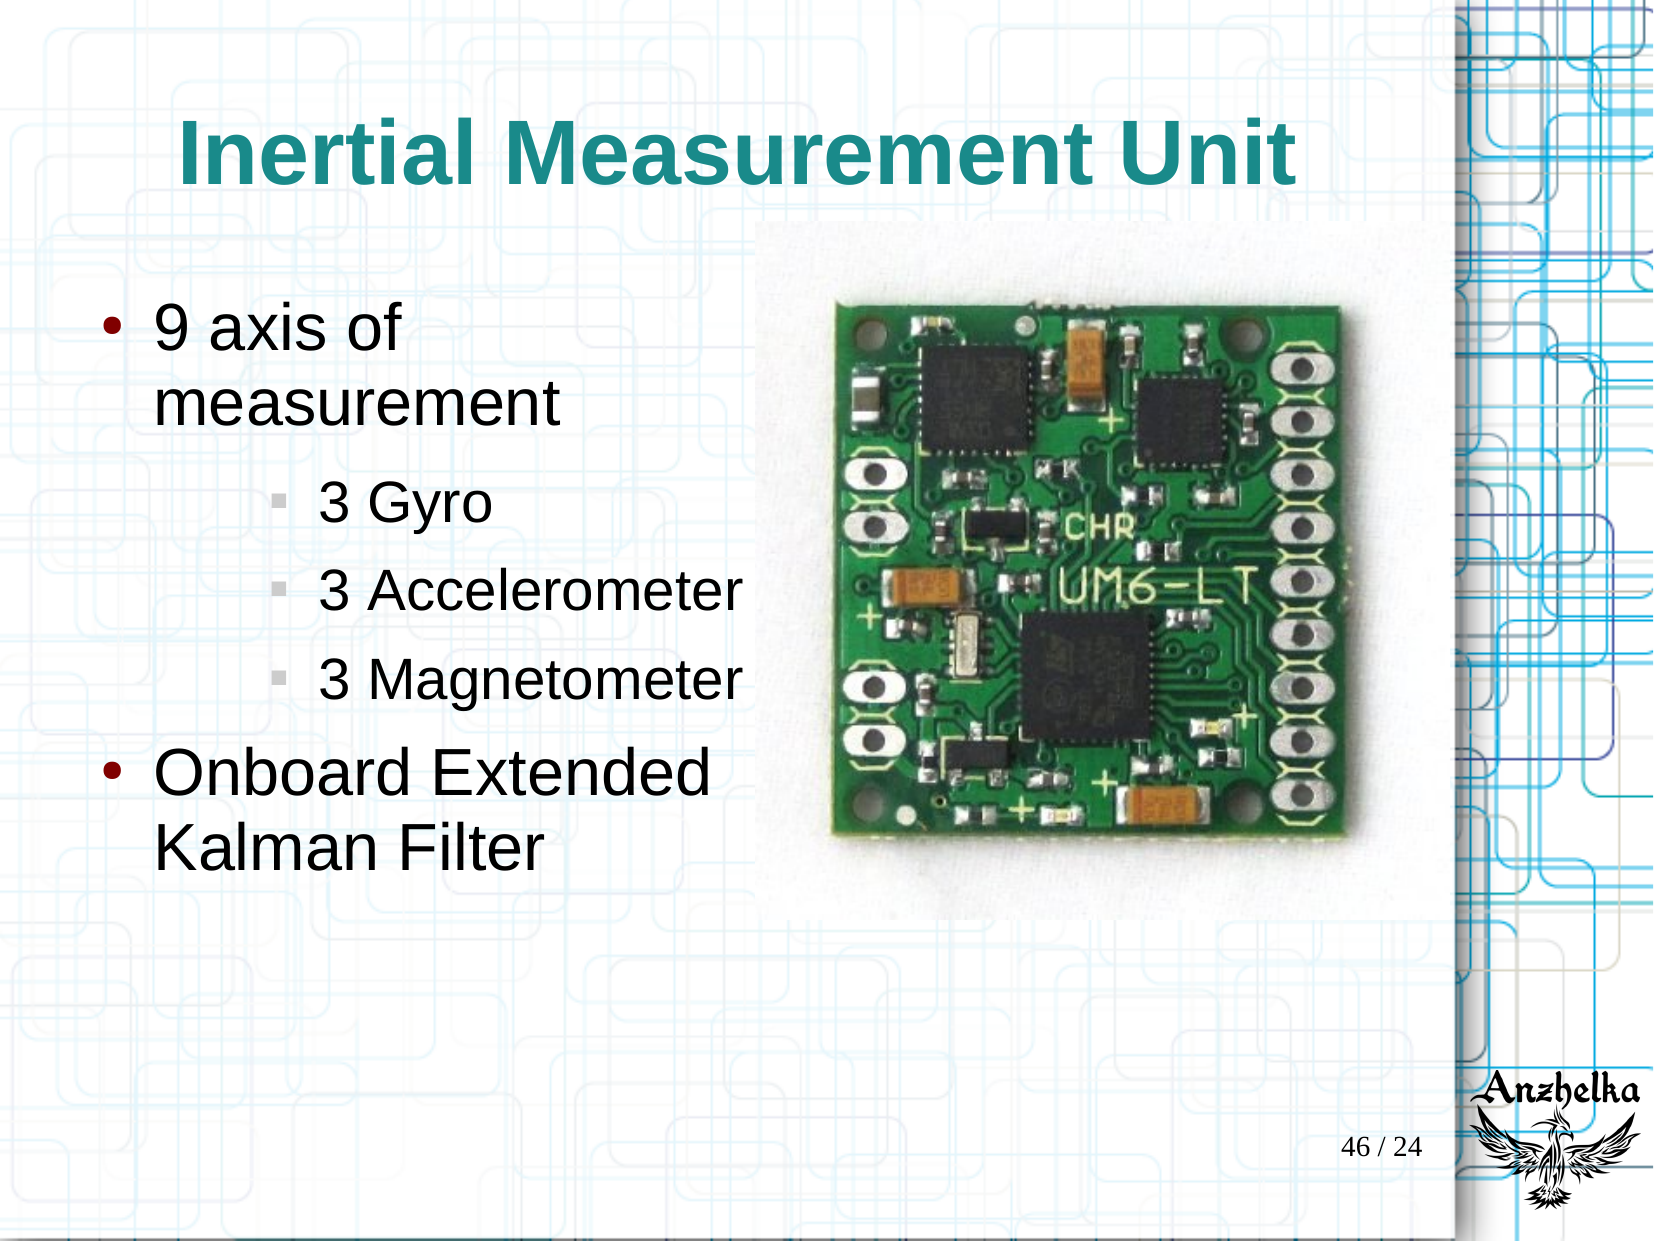

# Inertial Measurement Unit
9 axis of measurement
3 Gyro
3 Accelerometer
3 Magnetometer
Onboard Extended Kalman Filter
46